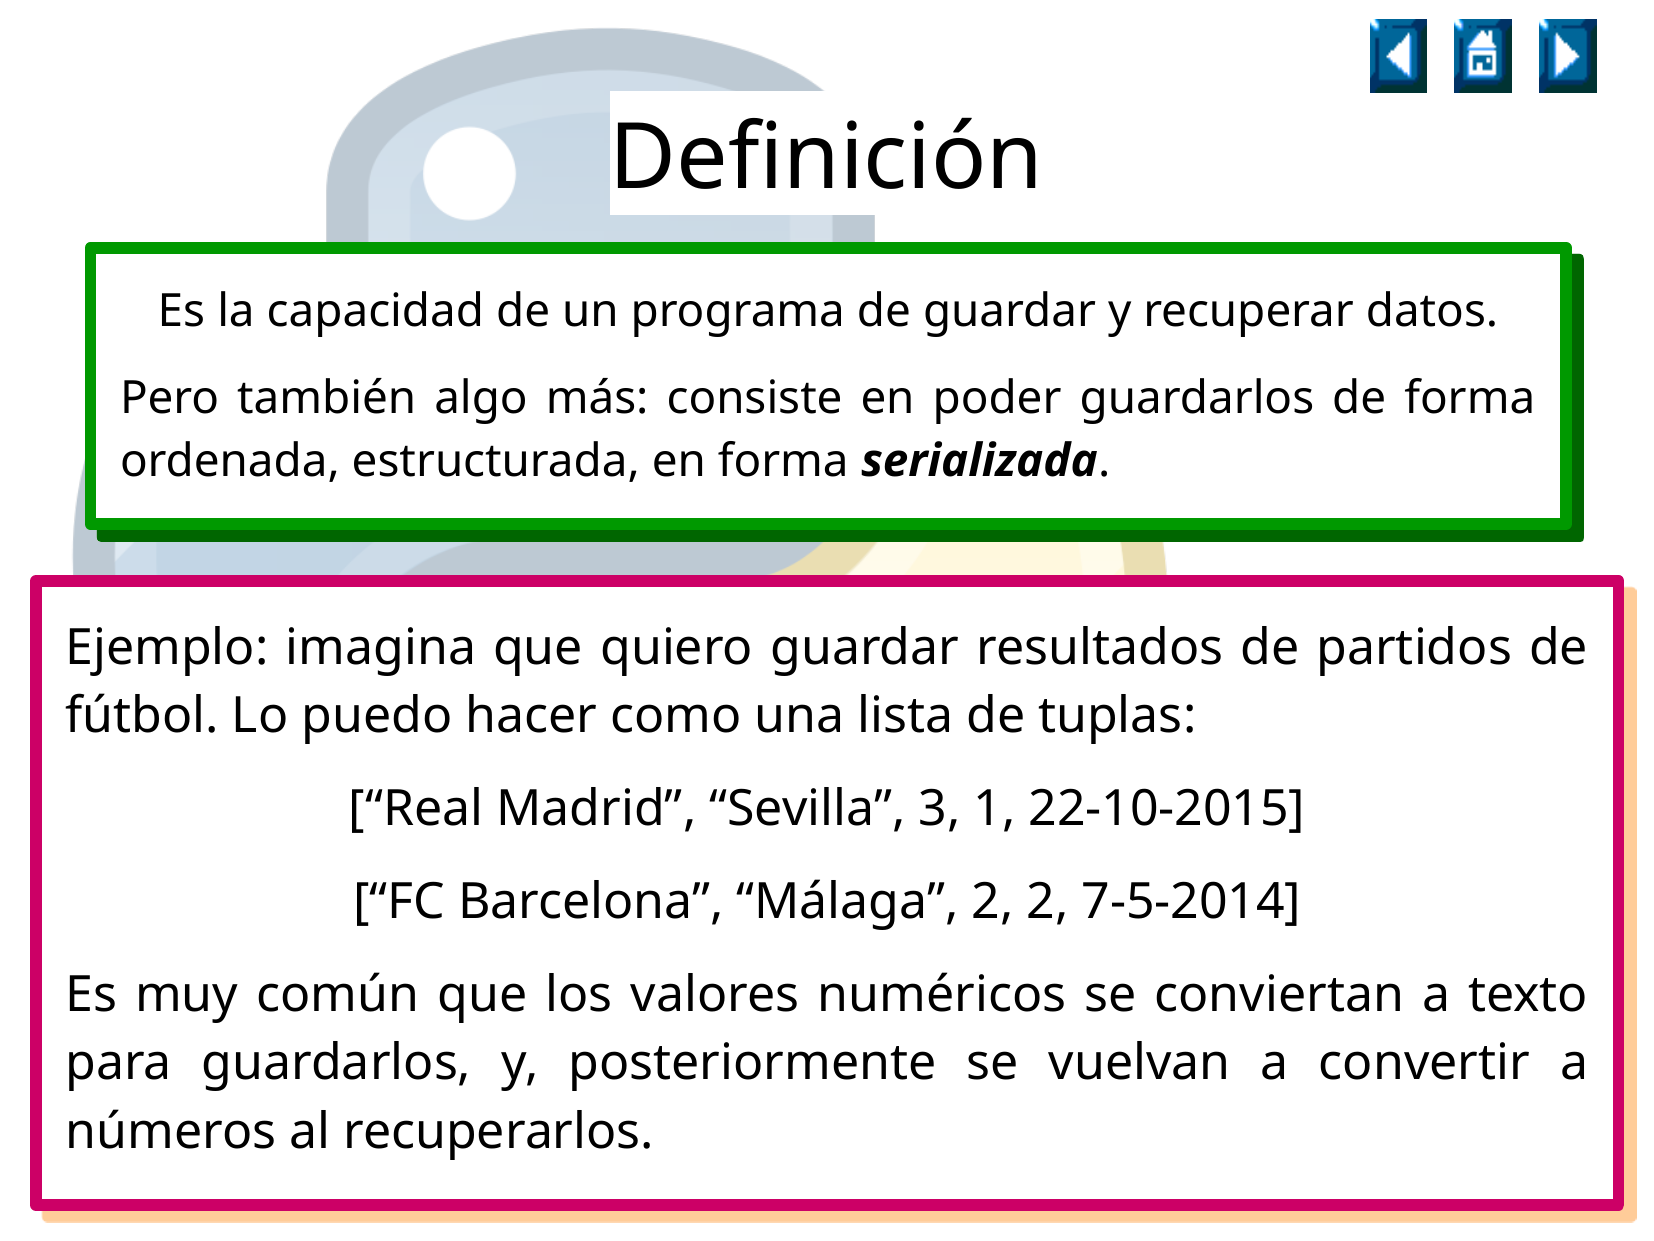

# Definición
Es la capacidad de un programa de guardar y recuperar datos.
Pero también algo más: consiste en poder guardarlos de forma ordenada, estructurada, en forma serializada.
Ejemplo: imagina que quiero guardar resultados de partidos de fútbol. Lo puedo hacer como una lista de tuplas:
[“Real Madrid”, “Sevilla”, 3, 1, 22-10-2015]
[“FC Barcelona”, “Málaga”, 2, 2, 7-5-2014]
Es muy común que los valores numéricos se conviertan a texto para guardarlos, y, posteriormente se vuelvan a convertir a números al recuperarlos.